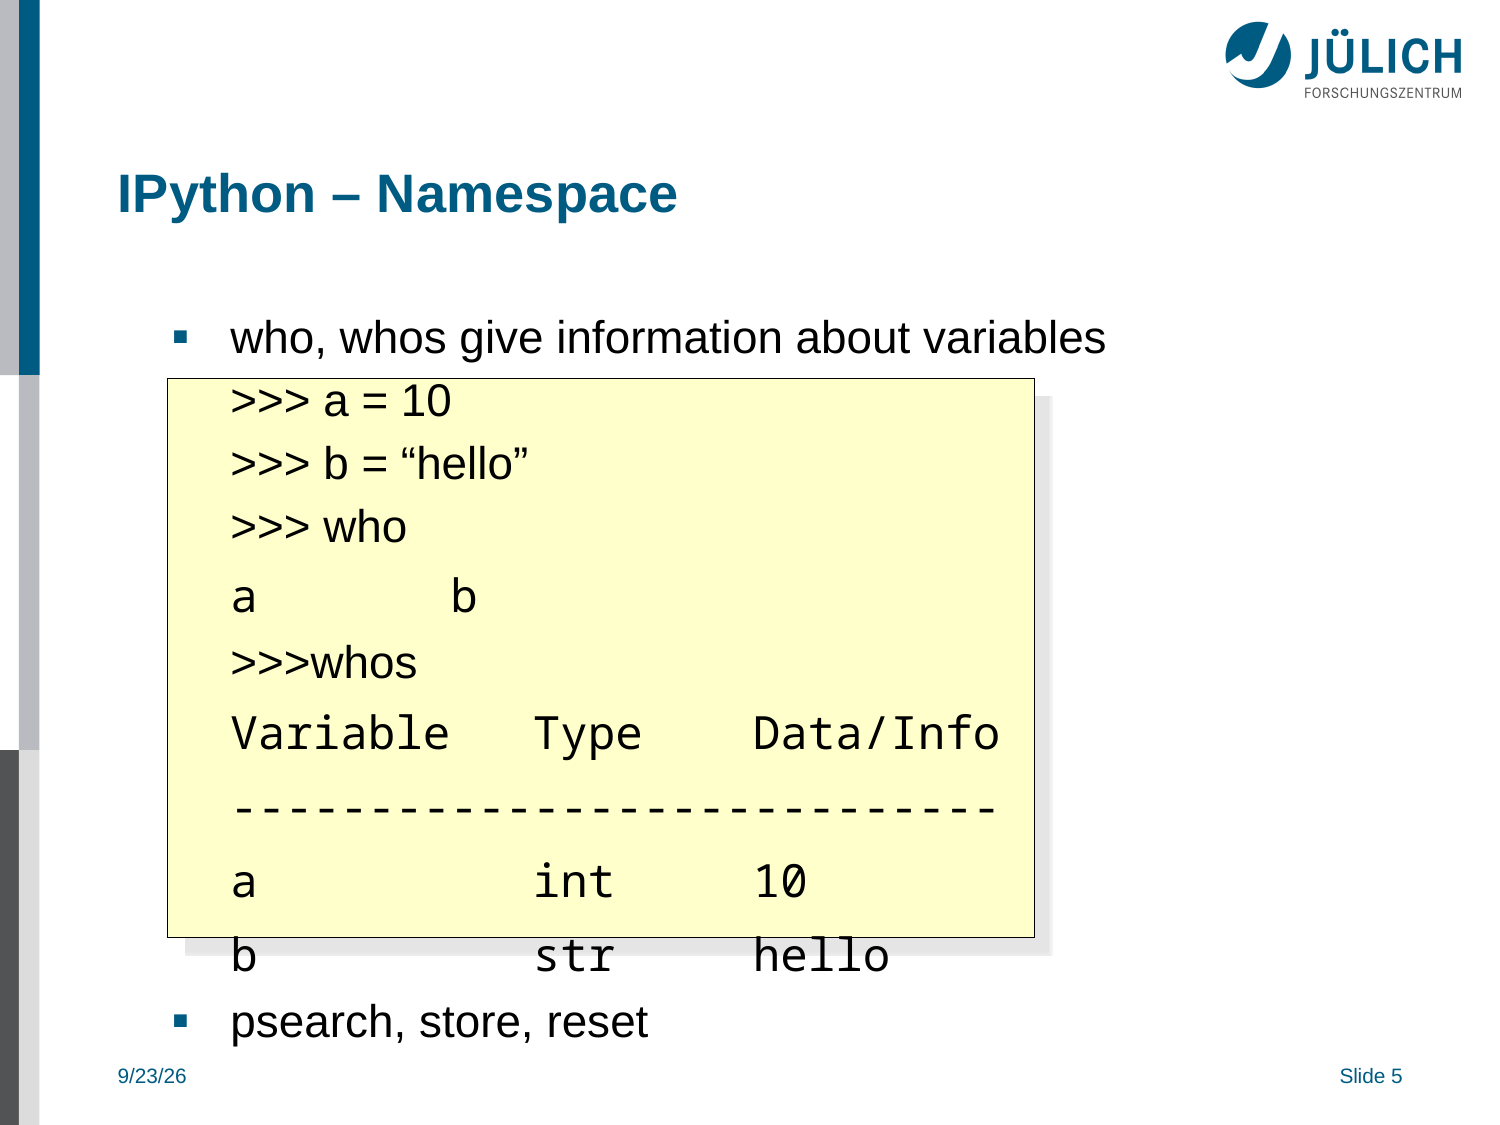

# IPython – Namespace
who, whos give information about variables
>>> a = 10
>>> b = “hello”
>>> who
a b
>>>whos
Variable Type Data/Info
----------------------------
a int 10
b str hello
psearch, store, reset